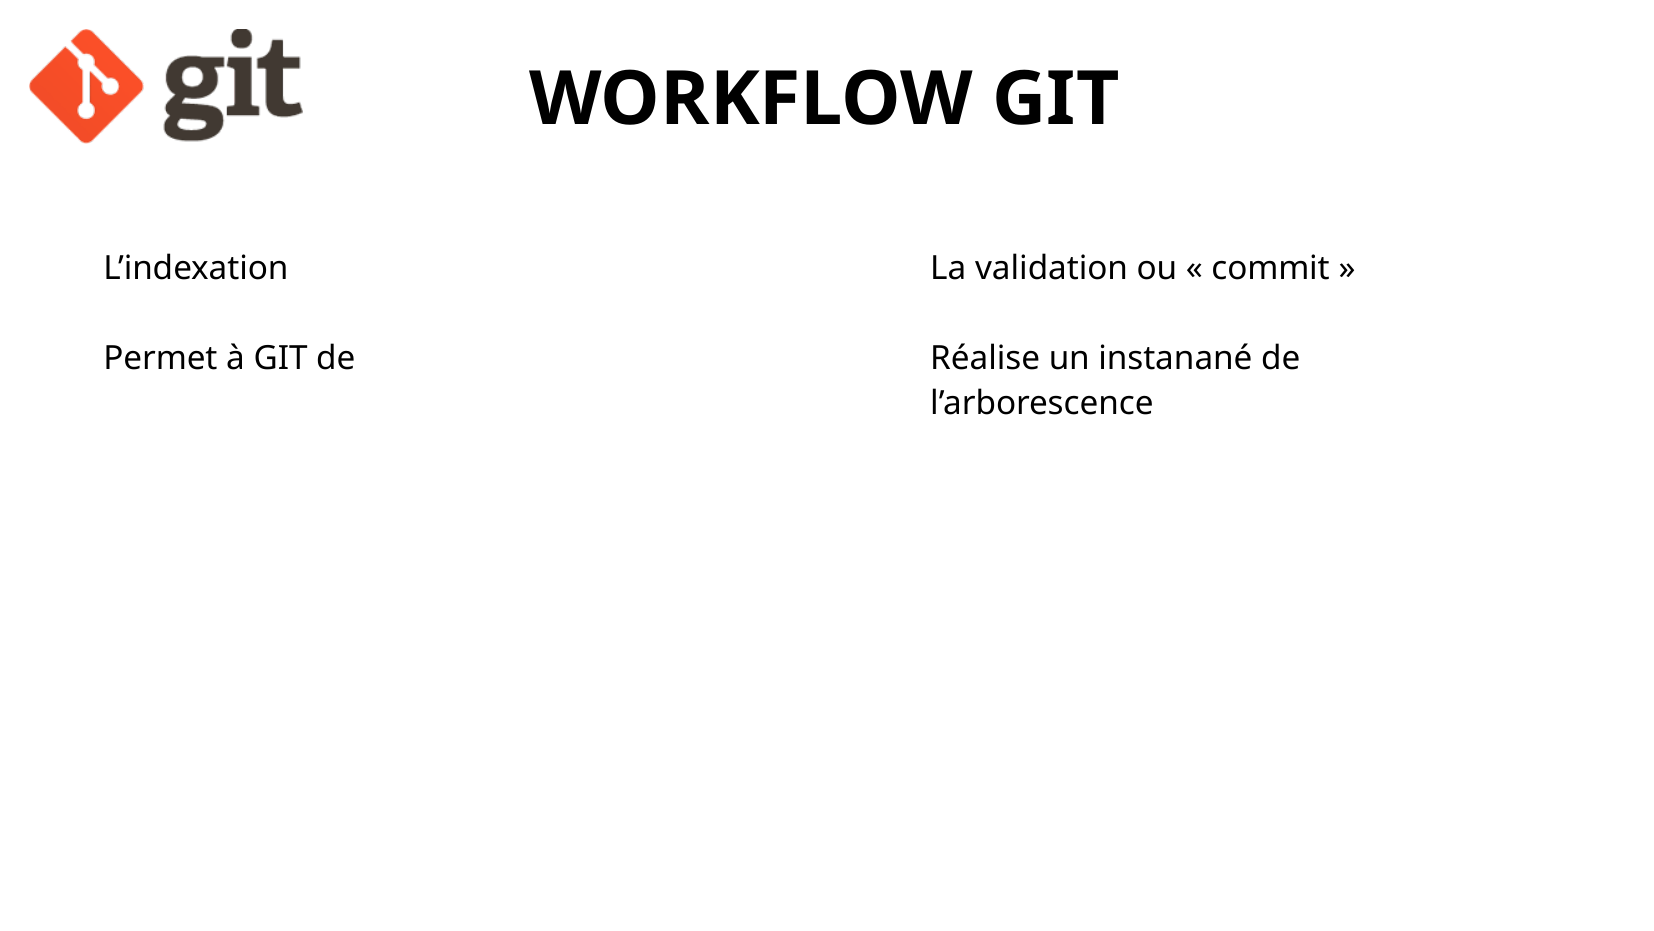

WORKFLOW Git
L’indexation
Permet à GIT de
La validation ou « commit »
Réalise un instanané de l’arborescence